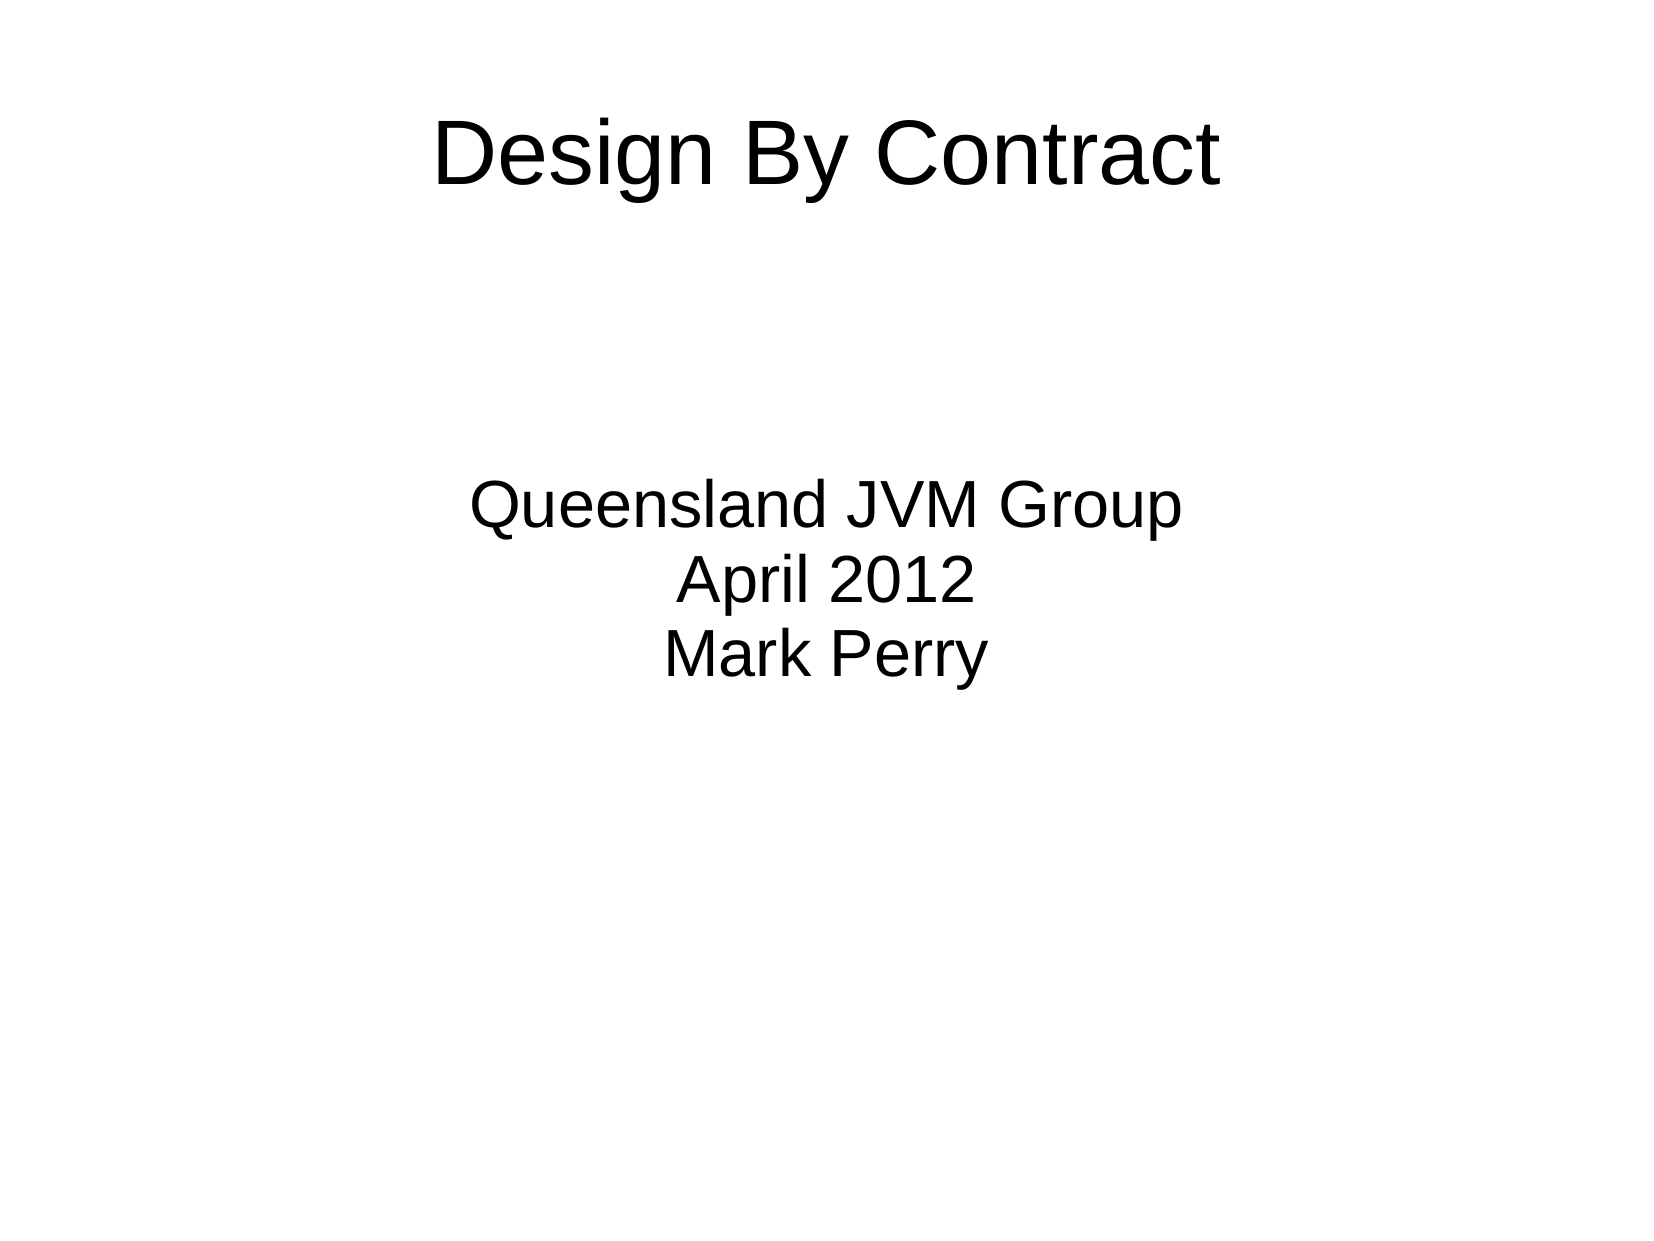

# Design By Contract
Queensland JVM Group
April 2012
Mark Perry